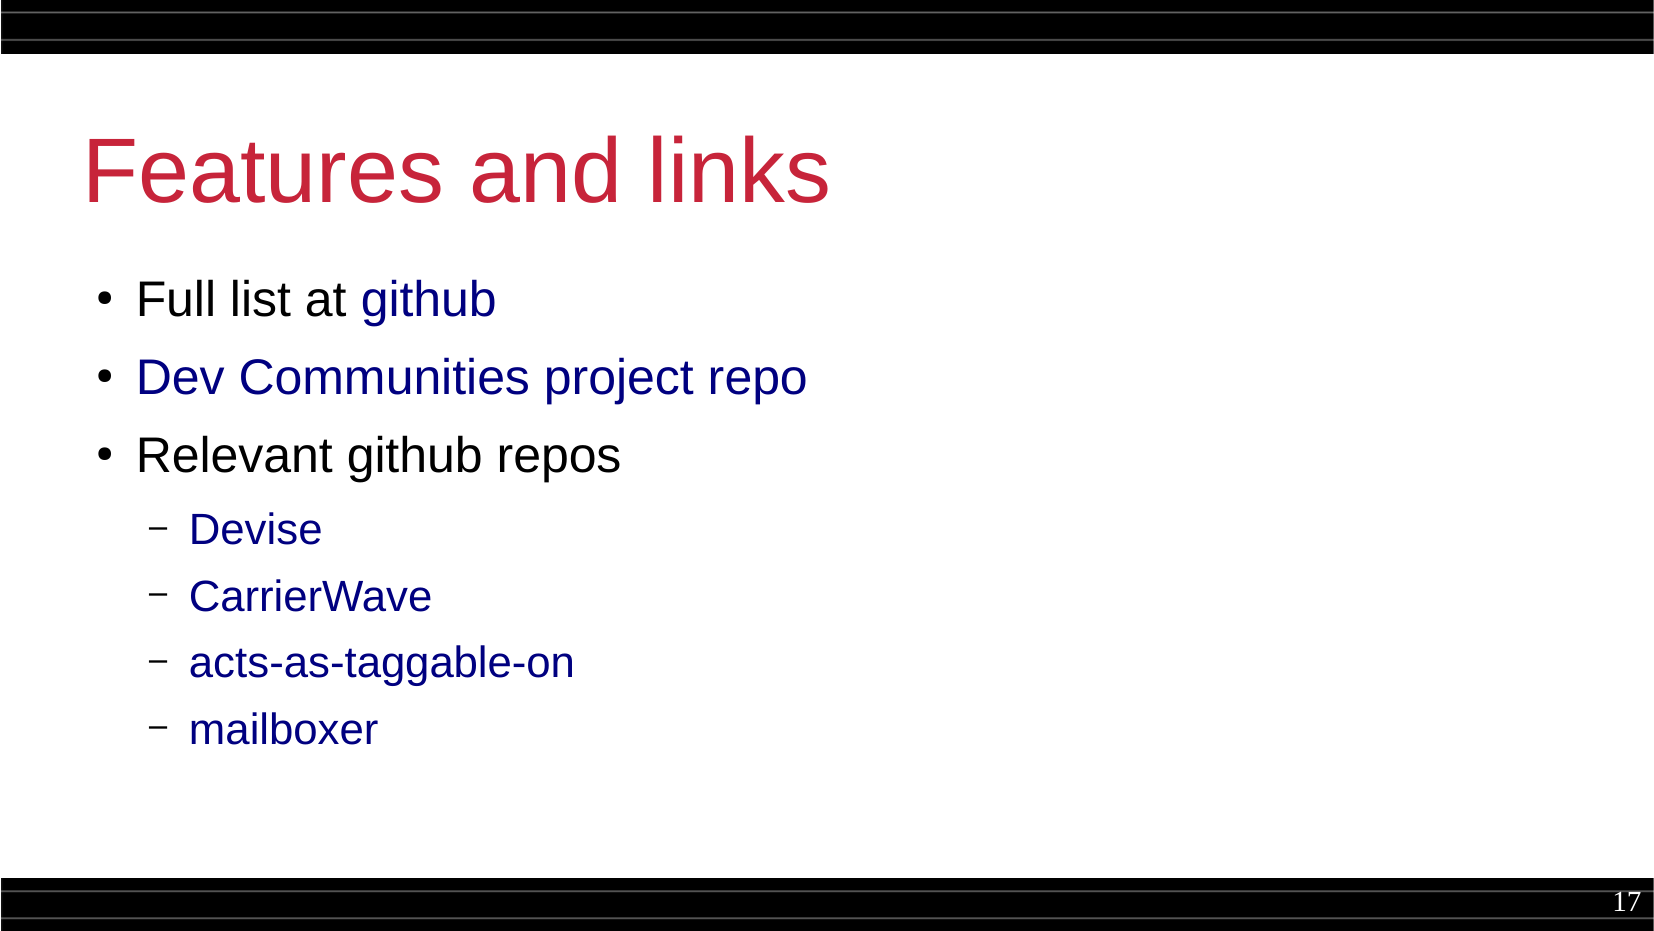

# Features and links
Full list at github
Dev Communities project repo
Relevant github repos
Devise
CarrierWave
acts-as-taggable-on
mailboxer